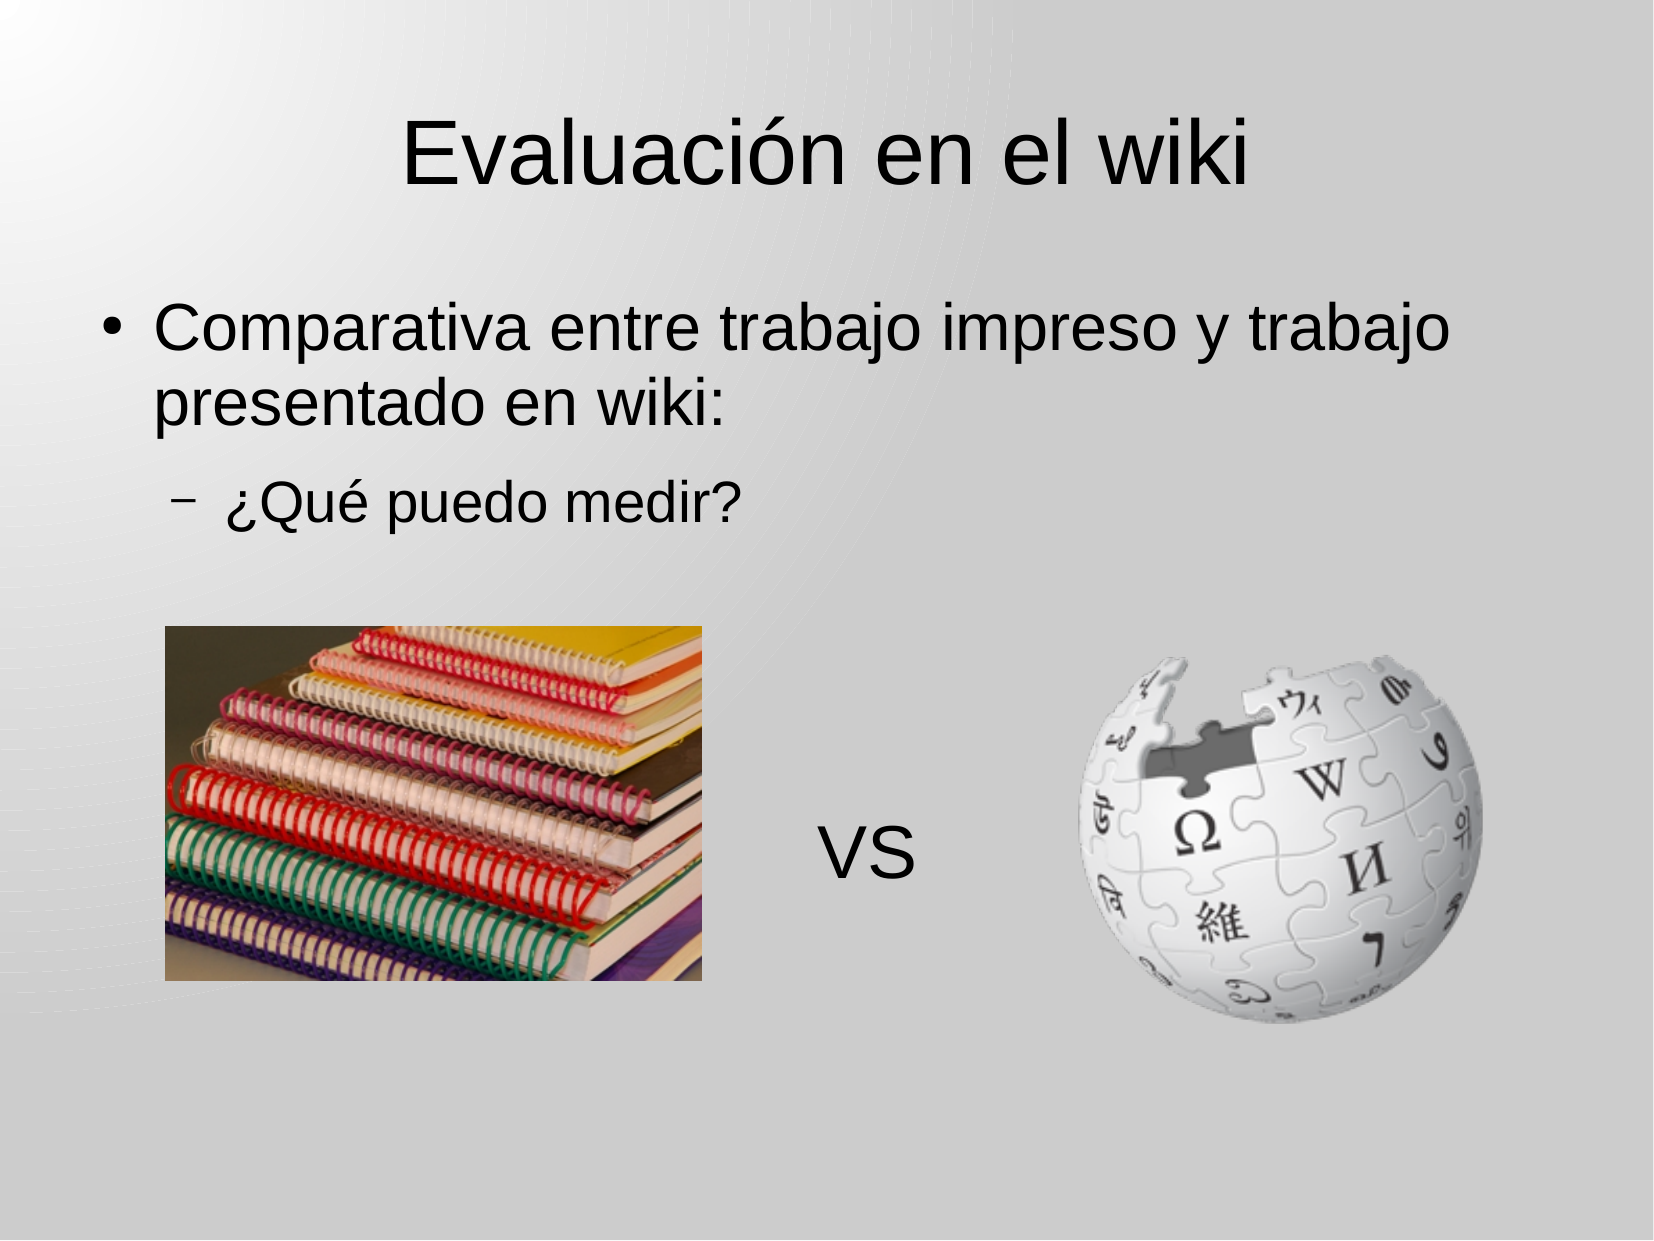

# Evaluación en el wiki
Comparativa entre trabajo impreso y trabajo presentado en wiki:
¿Qué puedo medir?
VS